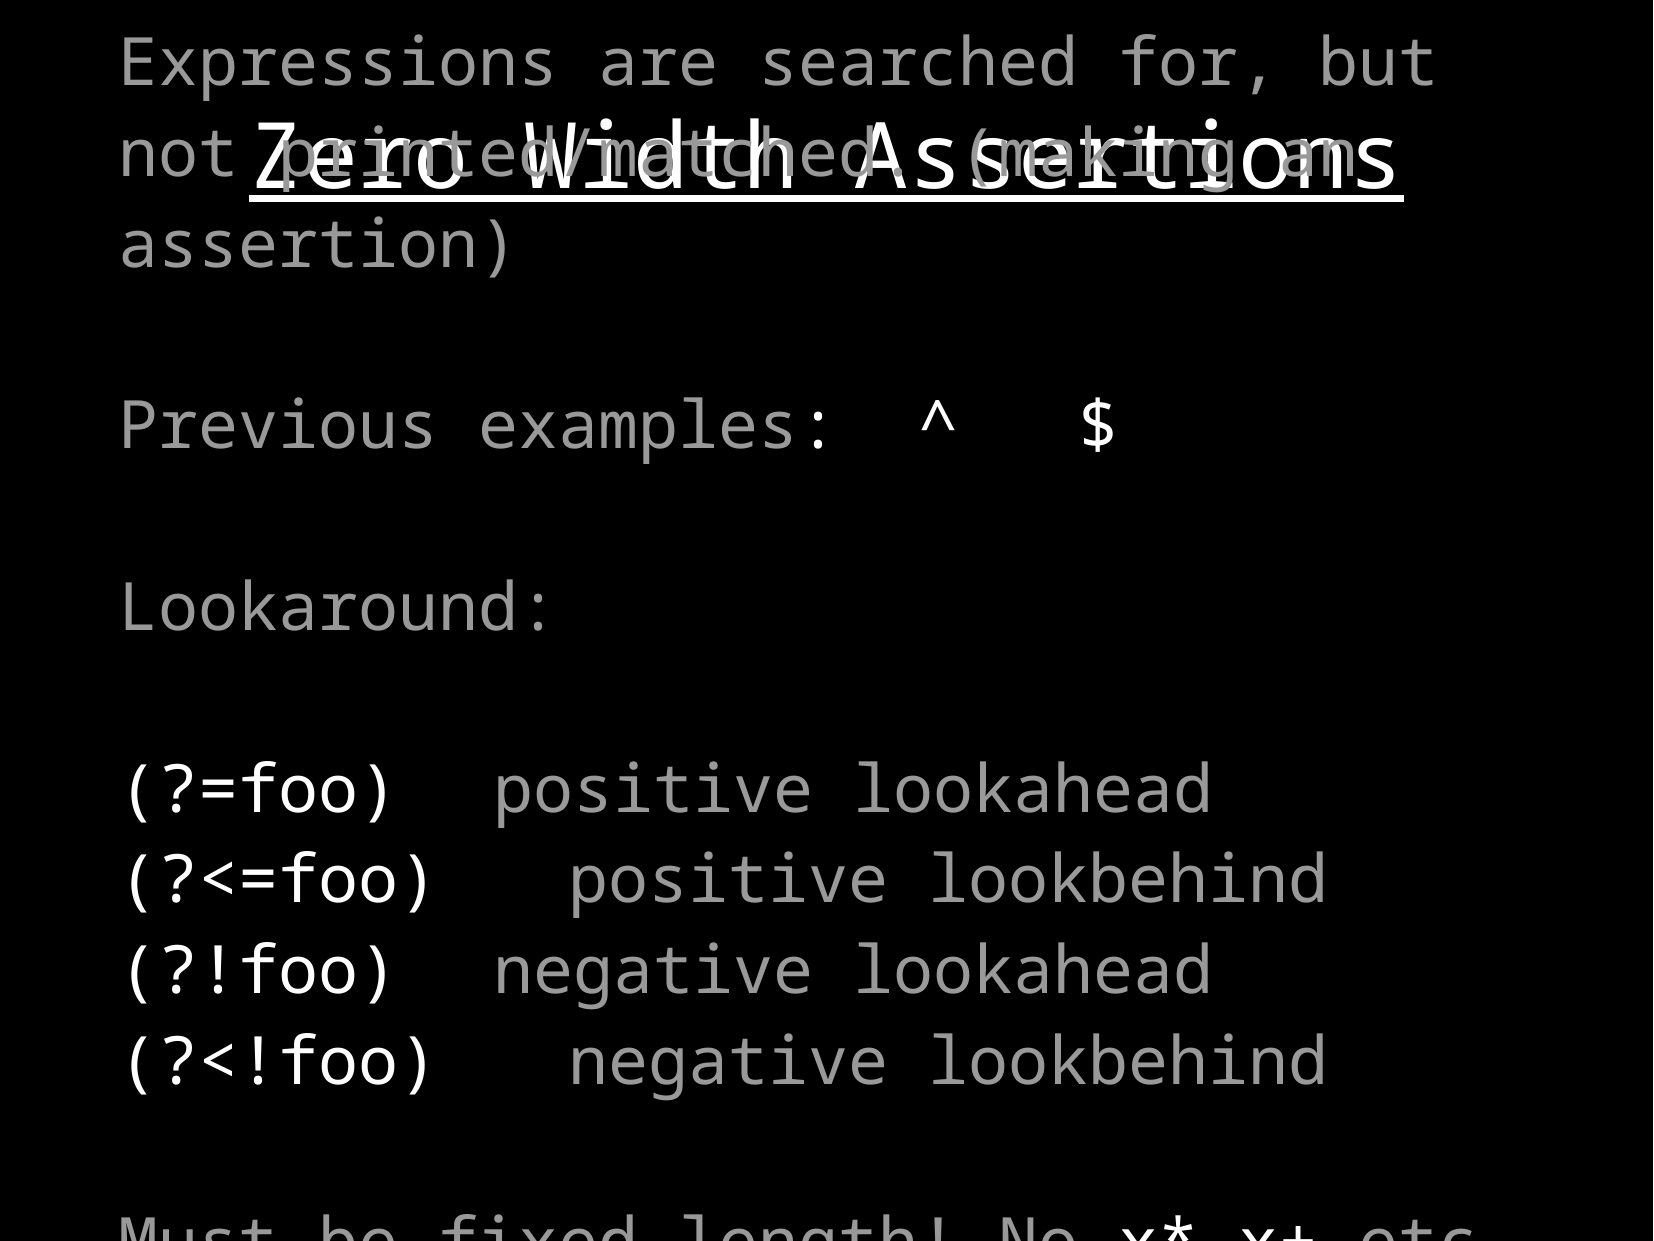

Expressions are searched for, but not printed/matched. (making an assertion)
Previous examples: ^ $
Lookaround:
(?=foo)		positive lookahead
(?<=foo)		positive lookbehind
(?!foo)		negative lookahead
(?<!foo)		negative lookbehind
Must be fixed length! No x* x+ etc.
# Zero Width Assertions